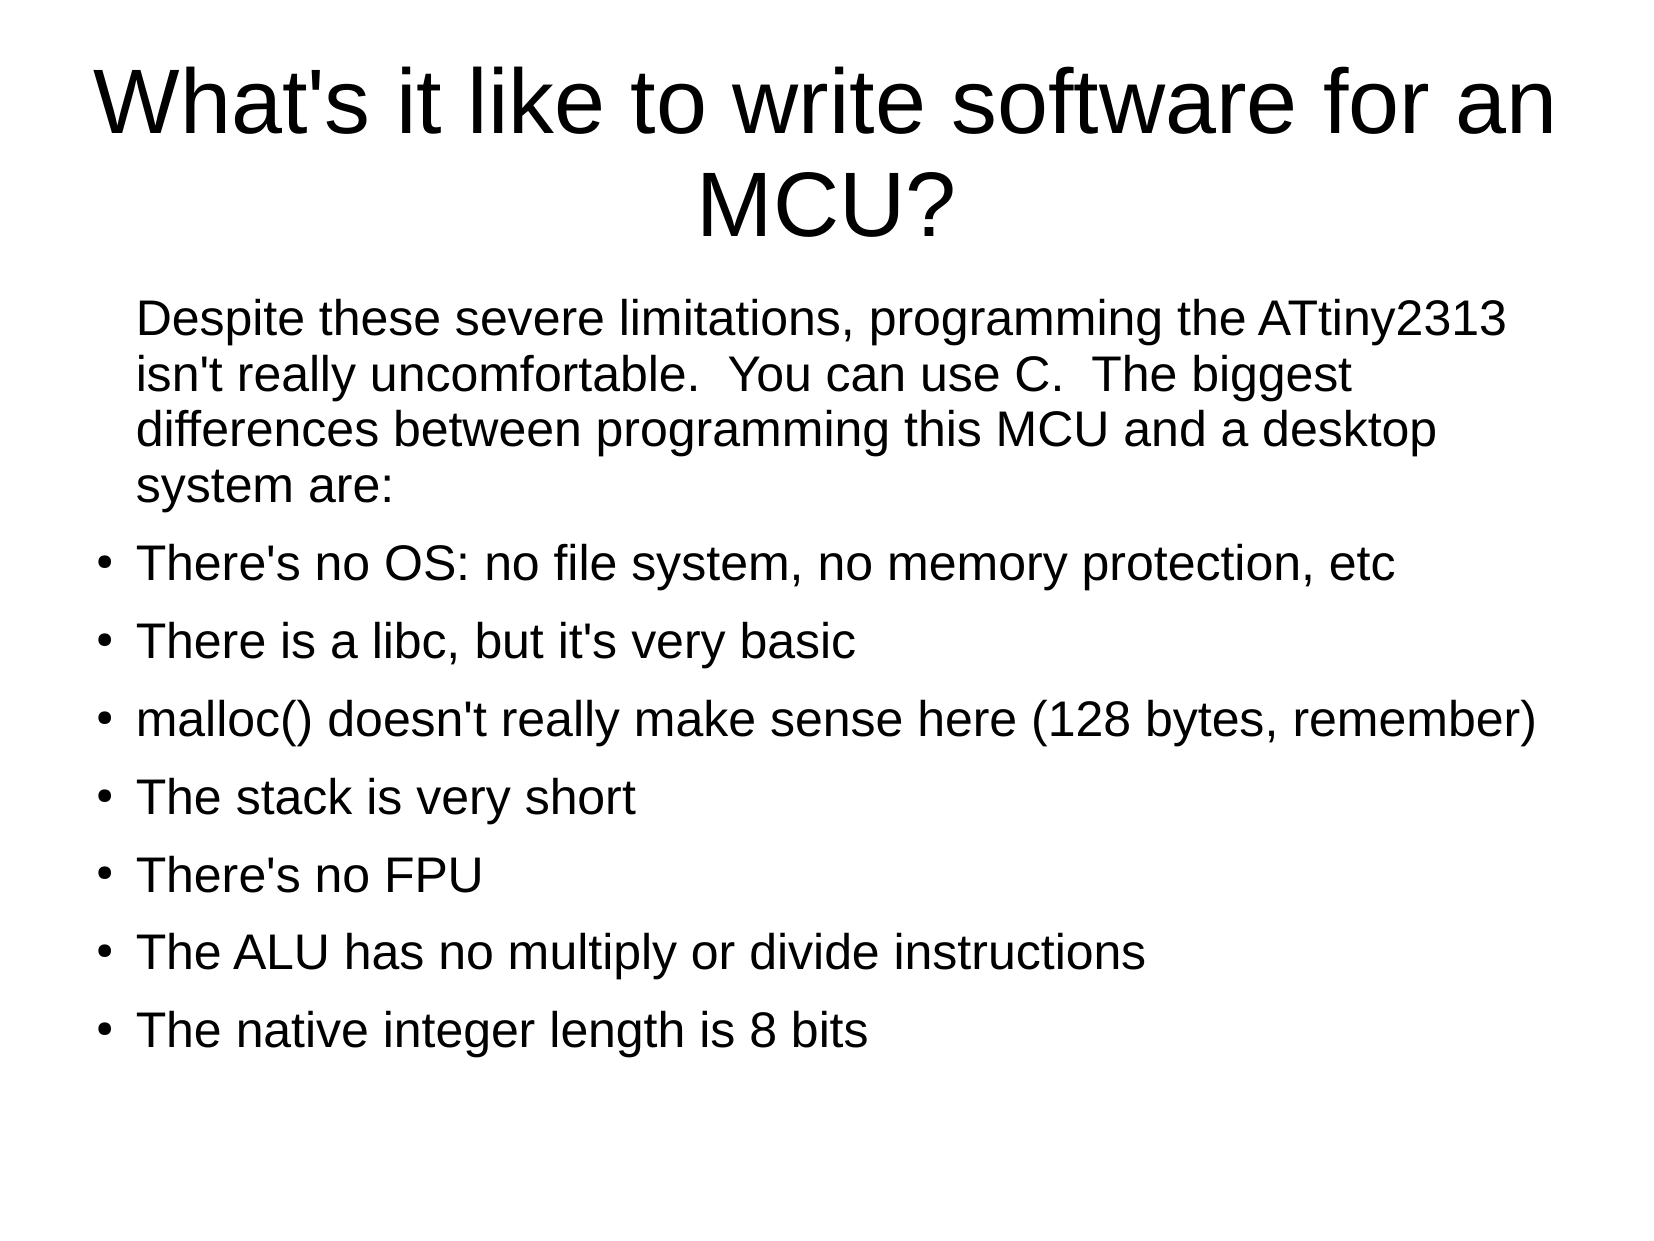

# What's it like to write software for an MCU?
Despite these severe limitations, programming the ATtiny2313 isn't really uncomfortable. You can use C. The biggest differences between programming this MCU and a desktop system are:
There's no OS: no file system, no memory protection, etc
There is a libc, but it's very basic
malloc() doesn't really make sense here (128 bytes, remember)
The stack is very short
There's no FPU
The ALU has no multiply or divide instructions
The native integer length is 8 bits